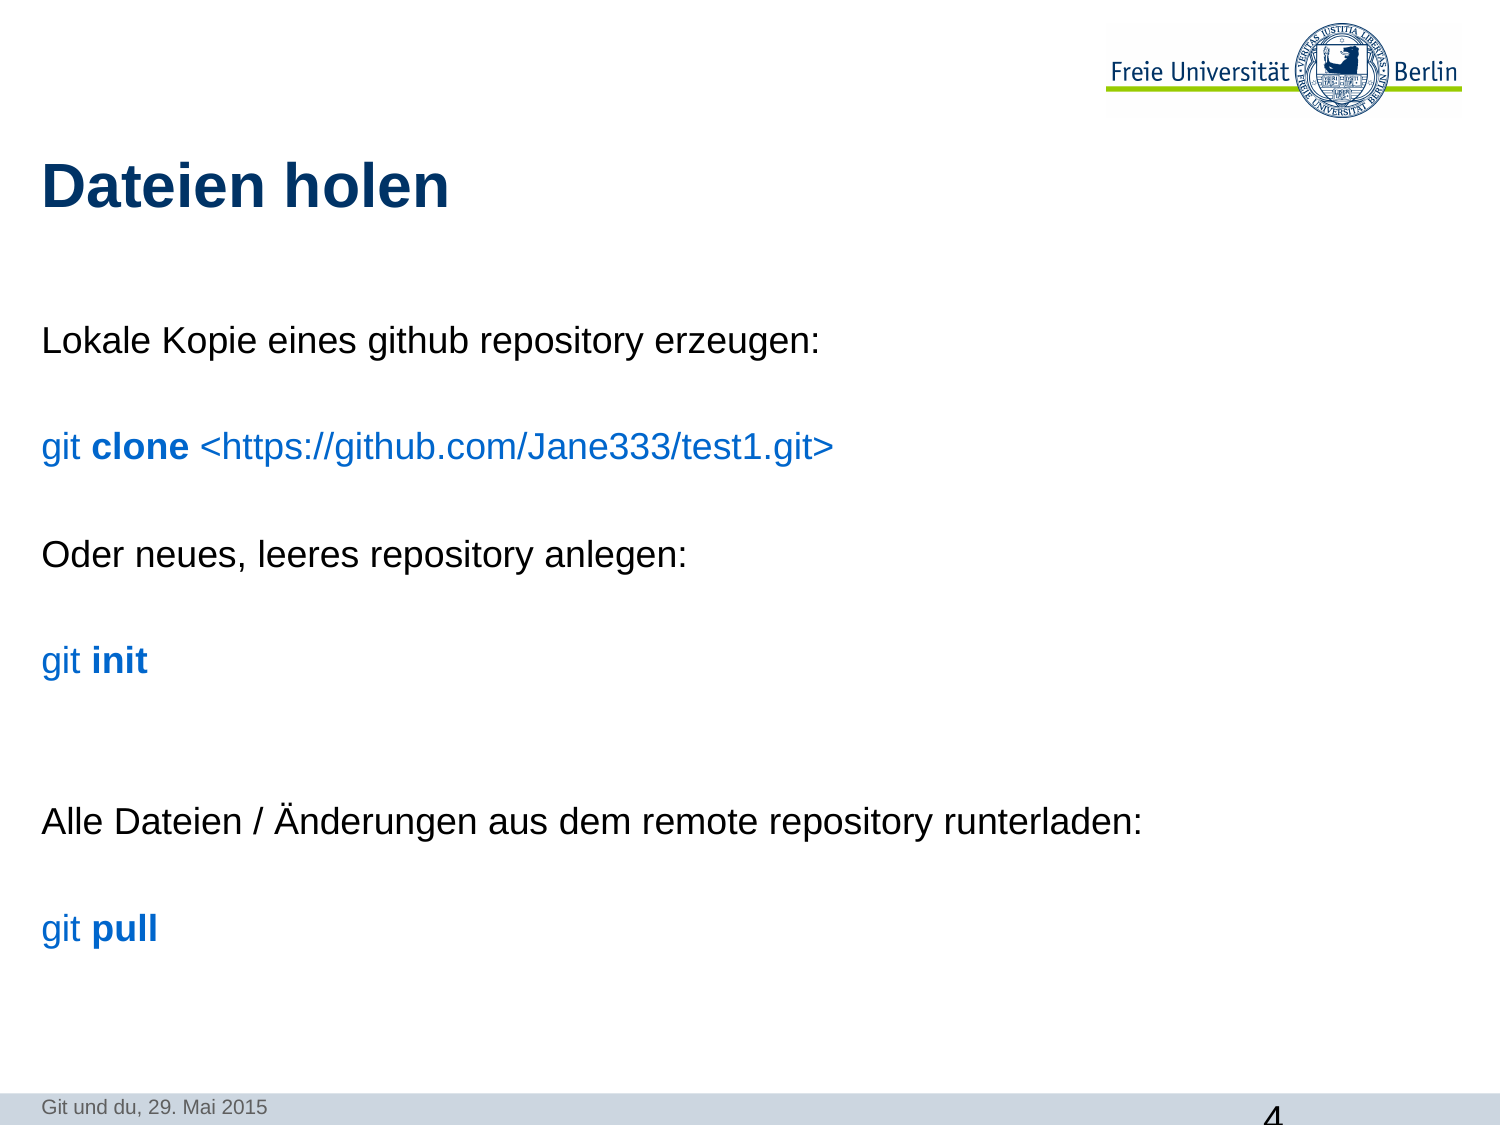

# Dateien holen
Lokale Kopie eines github repository erzeugen:
git clone <https://github.com/Jane333/test1.git>
Oder neues, leeres repository anlegen:
git init
Alle Dateien / Änderungen aus dem remote repository runterladen:
git pull